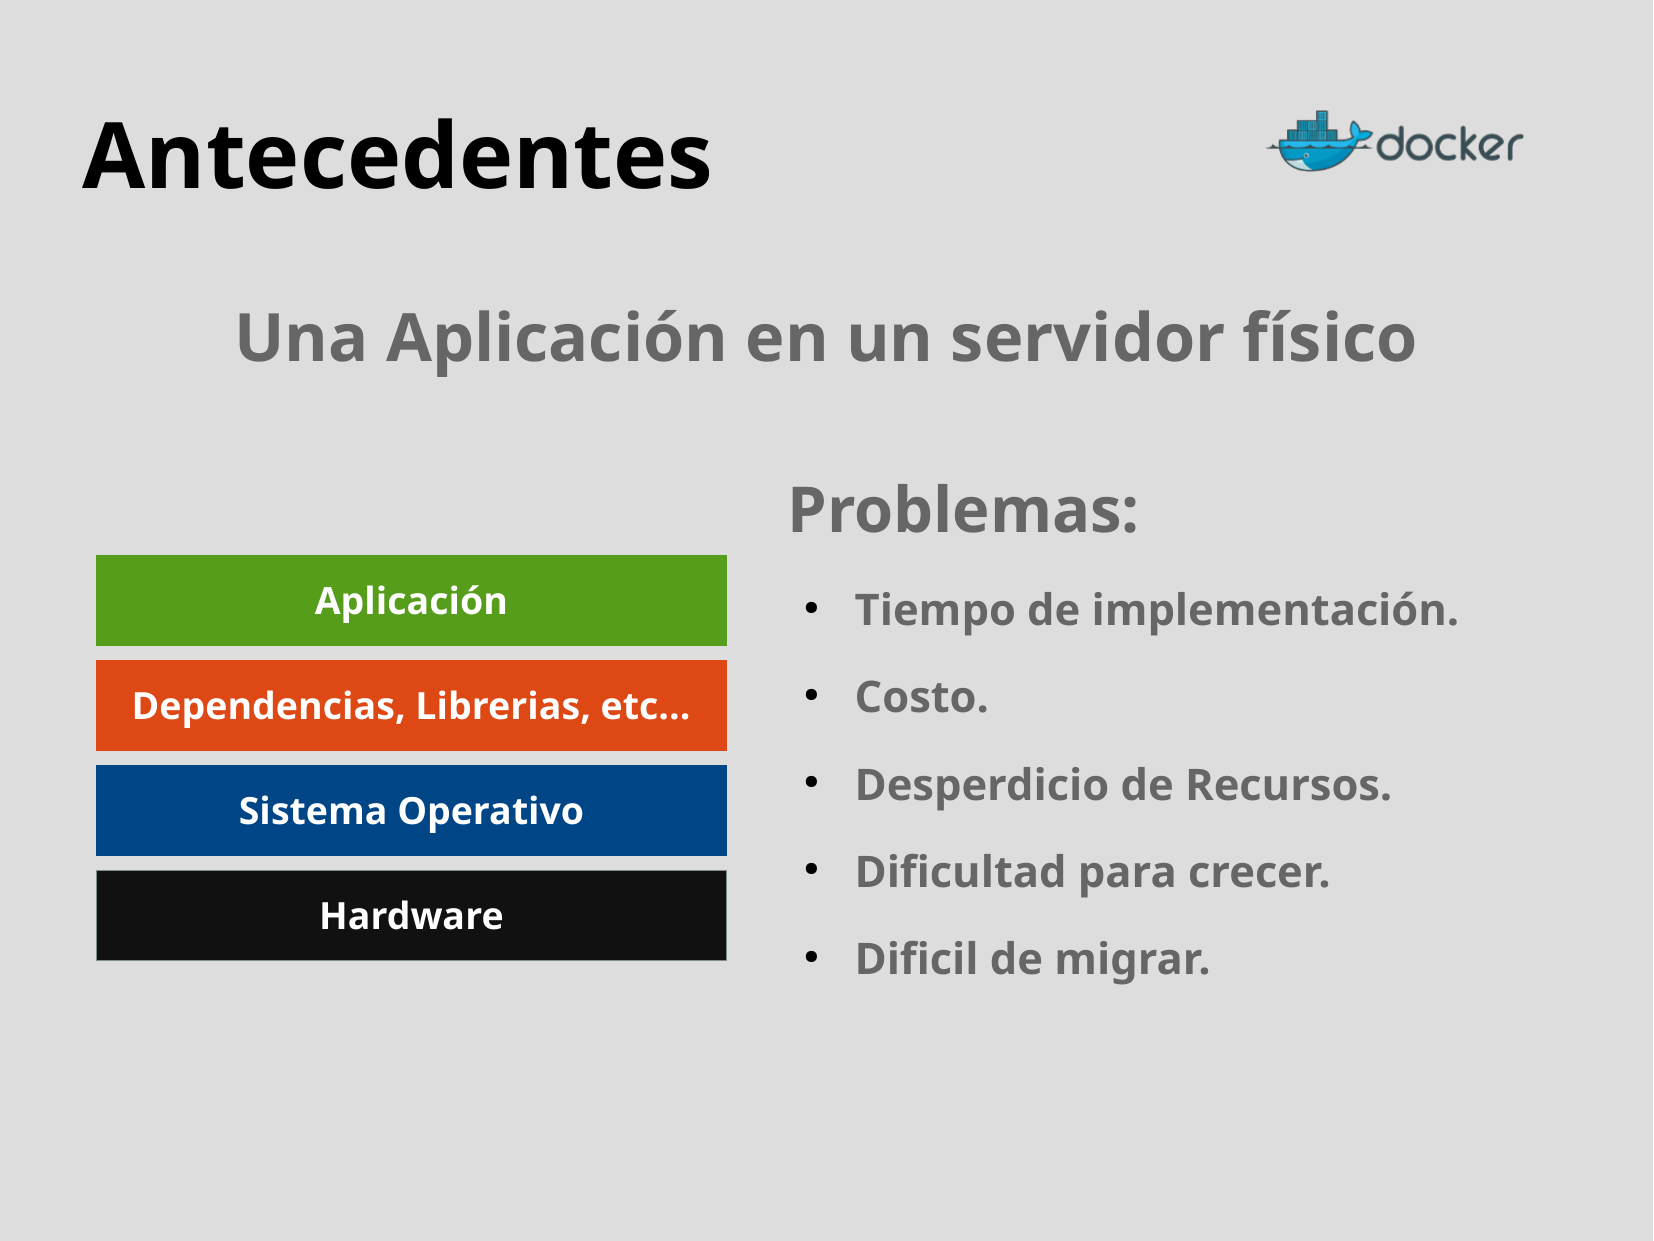

# Antecedentes
Una Aplicación en un servidor físico
Problemas:
Tiempo de implementación.
Costo.
Desperdicio de Recursos.
Dificultad para crecer.
Dificil de migrar.
Aplicación
Dependencias, Librerias, etc...
Sistema Operativo
Hardware